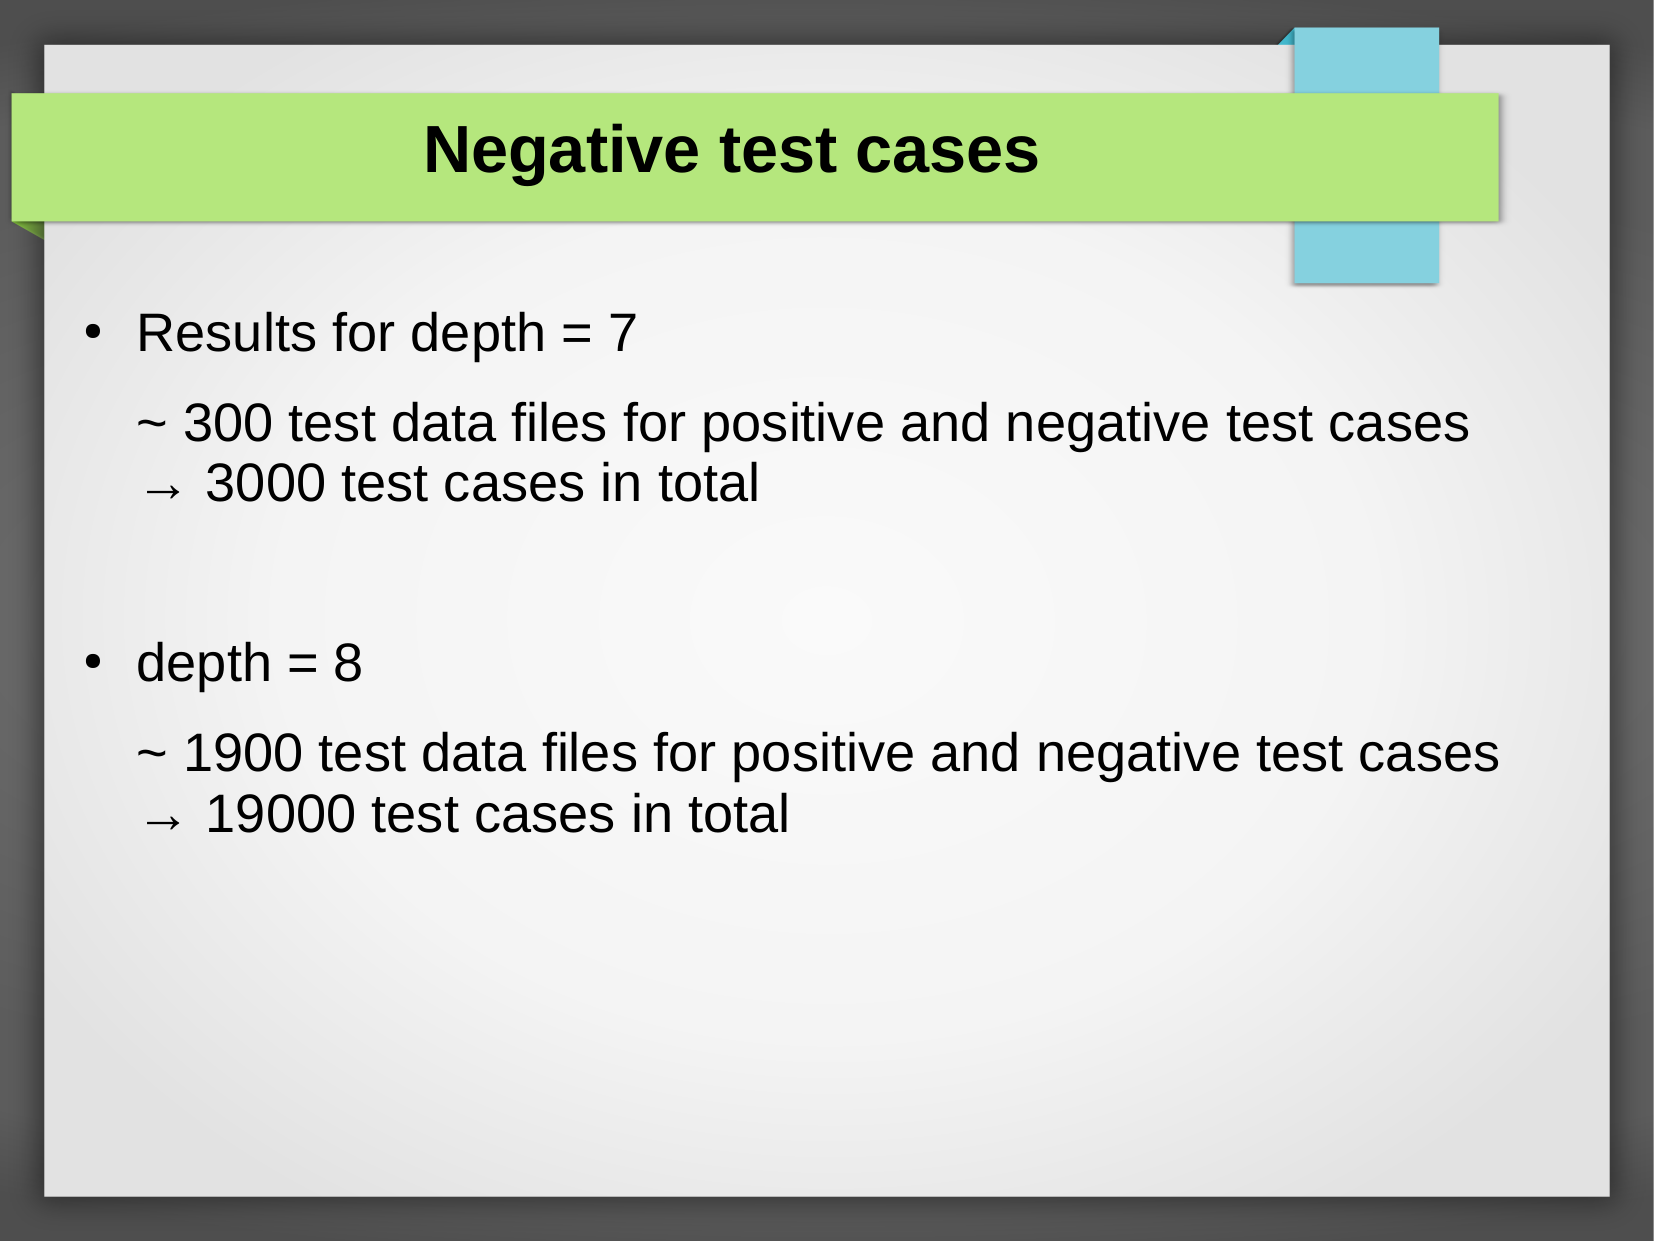

Negative test cases
# Results for depth = 7
~ 300 test data files for positive and negative test cases → 3000 test cases in total
depth = 8
~ 1900 test data files for positive and negative test cases → 19000 test cases in total